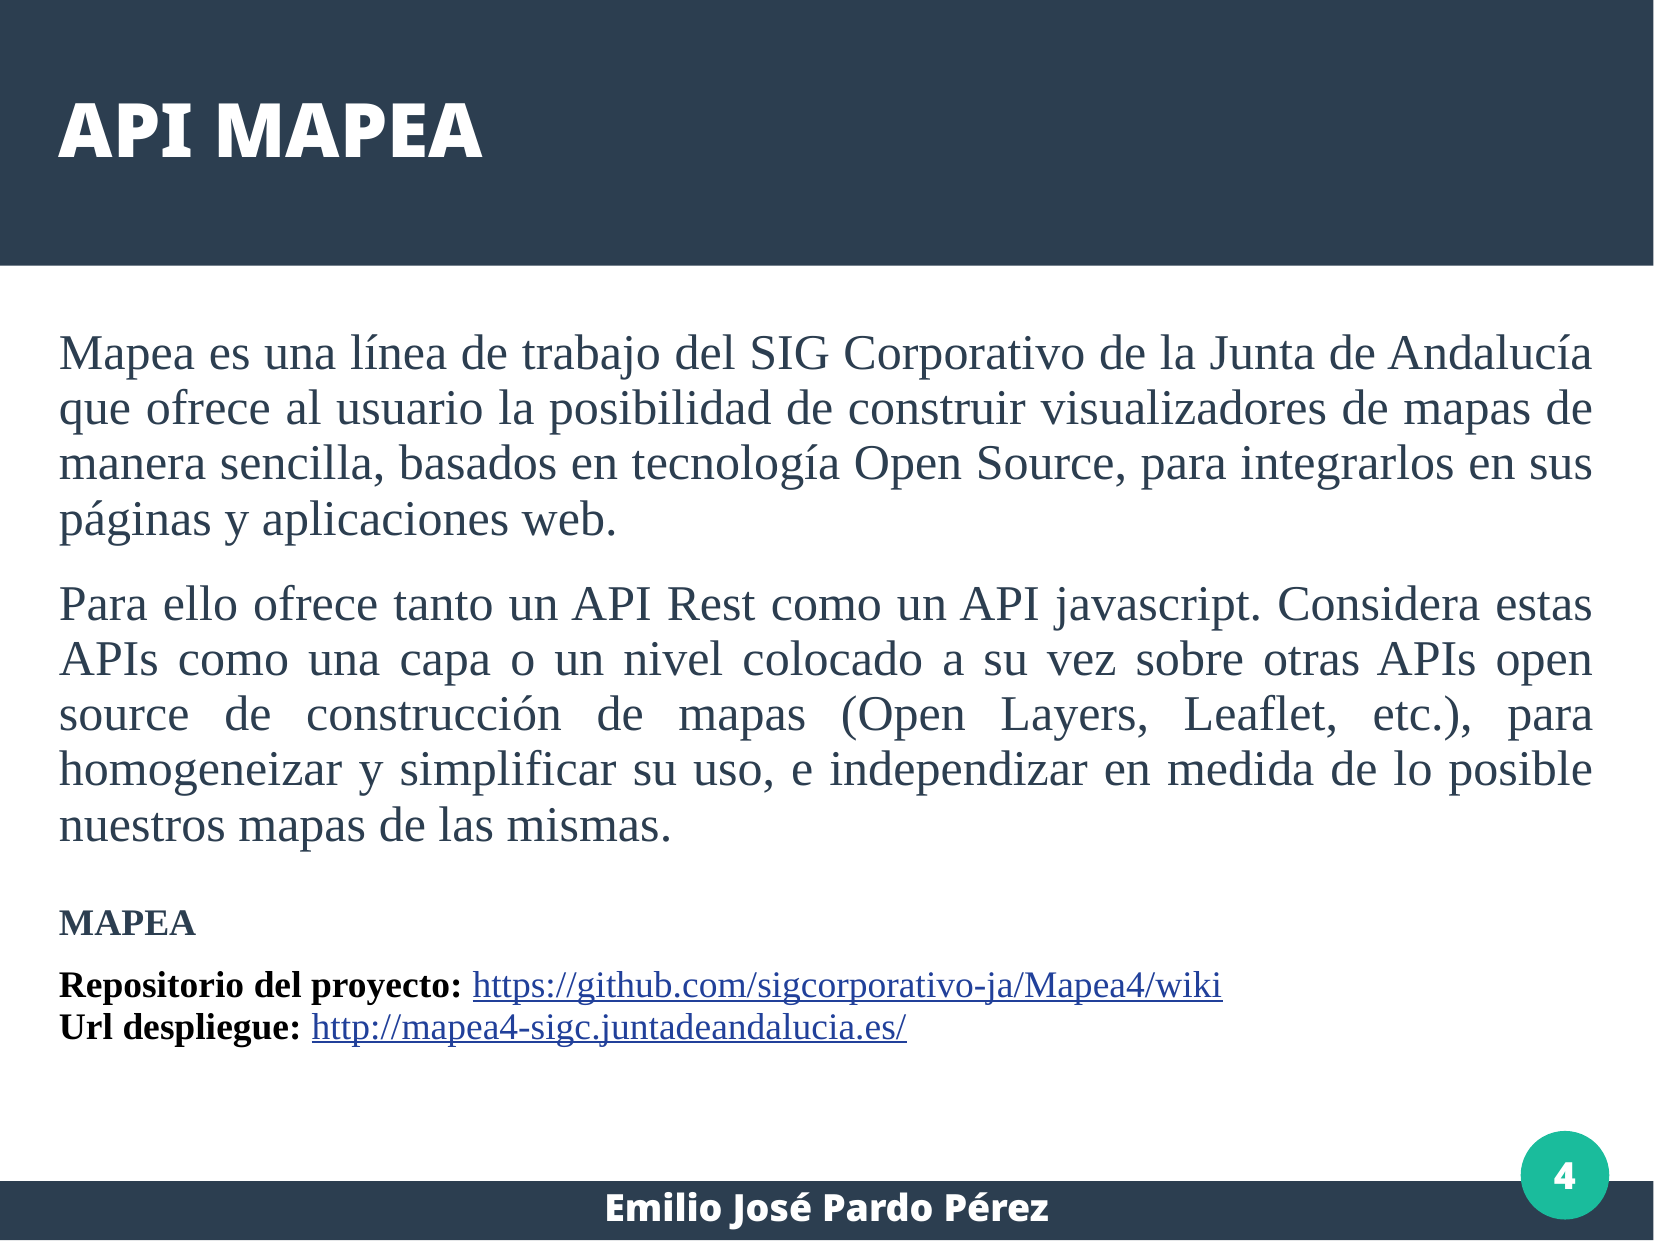

# API MAPEA
Mapea es una línea de trabajo del SIG Corporativo de la Junta de Andalucía que ofrece al usuario la posibilidad de construir visualizadores de mapas de manera sencilla, basados en tecnología Open Source, para integrarlos en sus páginas y aplicaciones web.
Para ello ofrece tanto un API Rest como un API javascript. Considera estas APIs como una capa o un nivel colocado a su vez sobre otras APIs open source de construcción de mapas (Open Layers, Leaflet, etc.), para homogeneizar y simplificar su uso, e independizar en medida de lo posible nuestros mapas de las mismas.
MAPEA
Repositorio del proyecto: https://github.com/sigcorporativo-ja/Mapea4/wiki
Url despliegue: http://mapea4-sigc.juntadeandalucia.es/
4
Emilio José Pardo Pérez